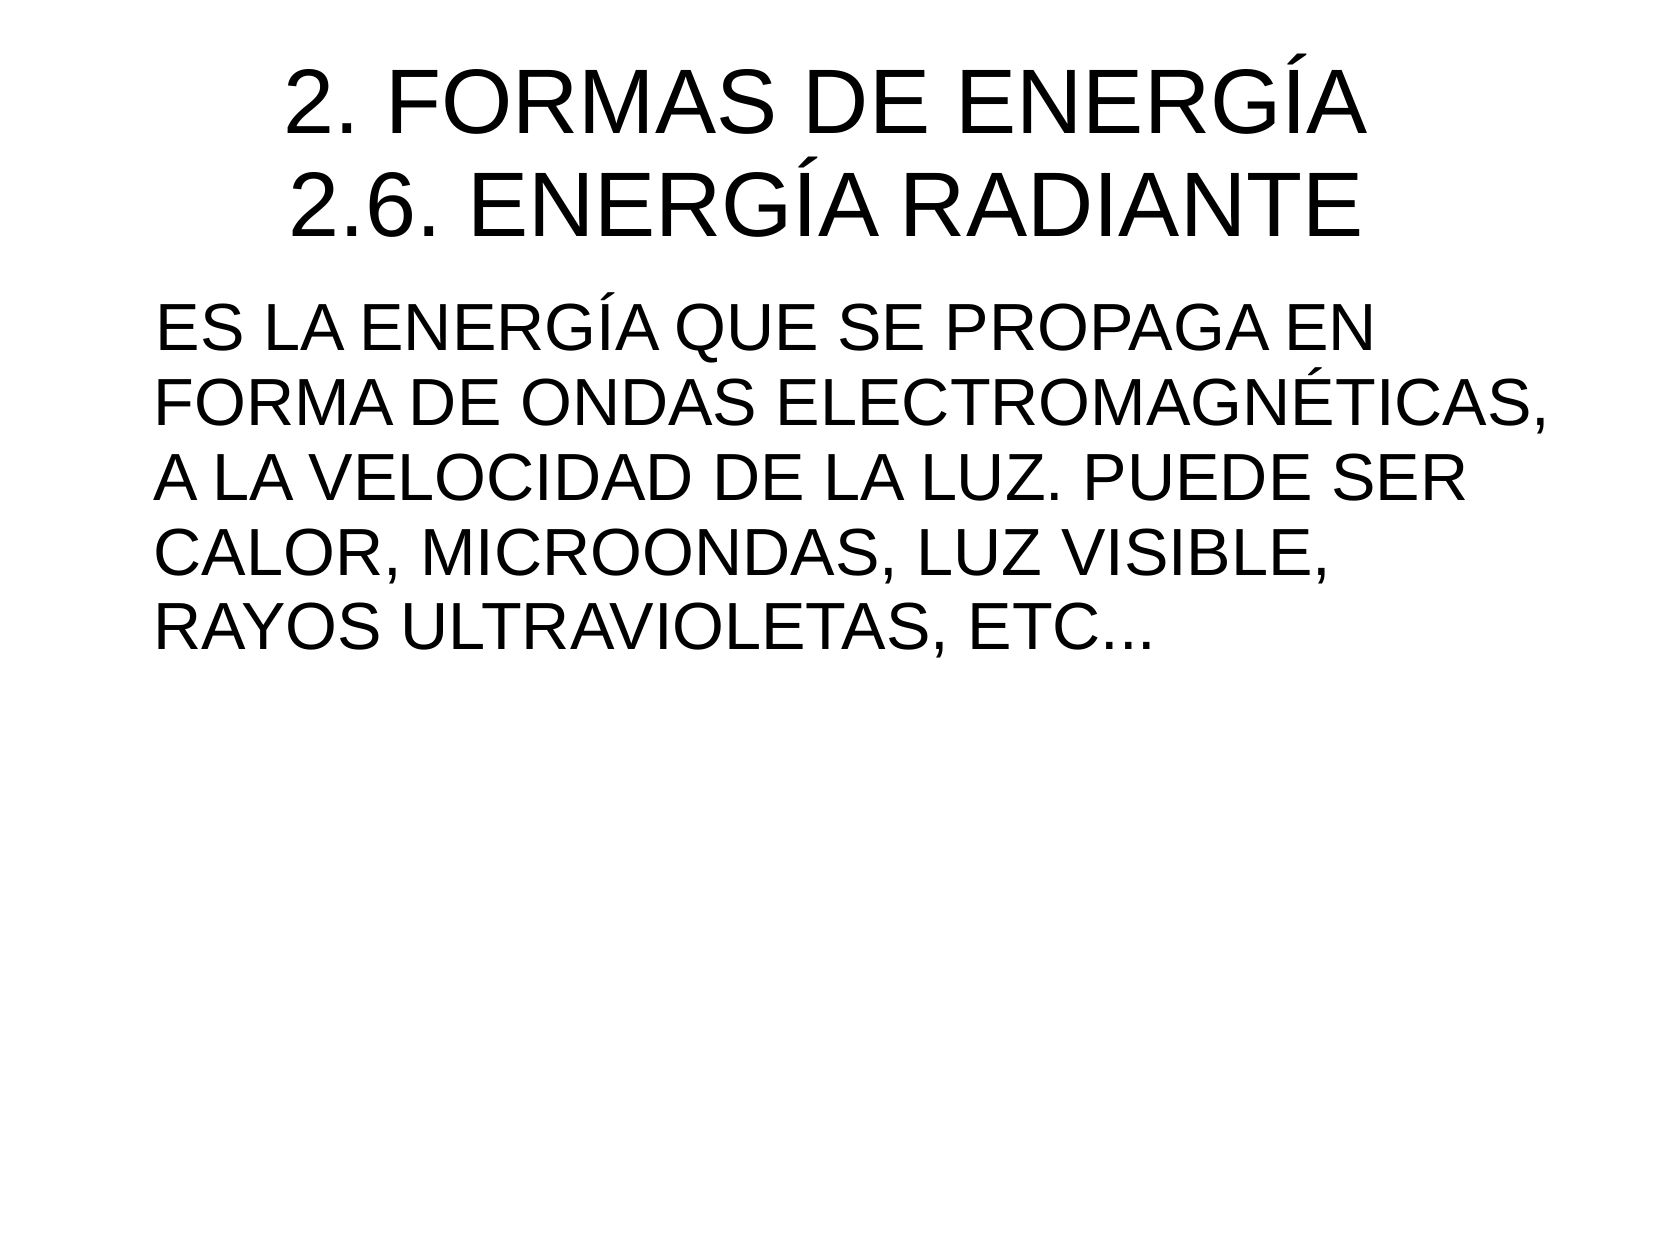

# 2. FORMAS DE ENERGÍA 2.6. ENERGÍA RADIANTE
ES LA ENERGÍA QUE SE PROPAGA EN FORMA DE ONDAS ELECTROMAGNÉTICAS, A LA VELOCIDAD DE LA LUZ. PUEDE SER CALOR, MICROONDAS, LUZ VISIBLE, RAYOS ULTRAVIOLETAS, ETC...